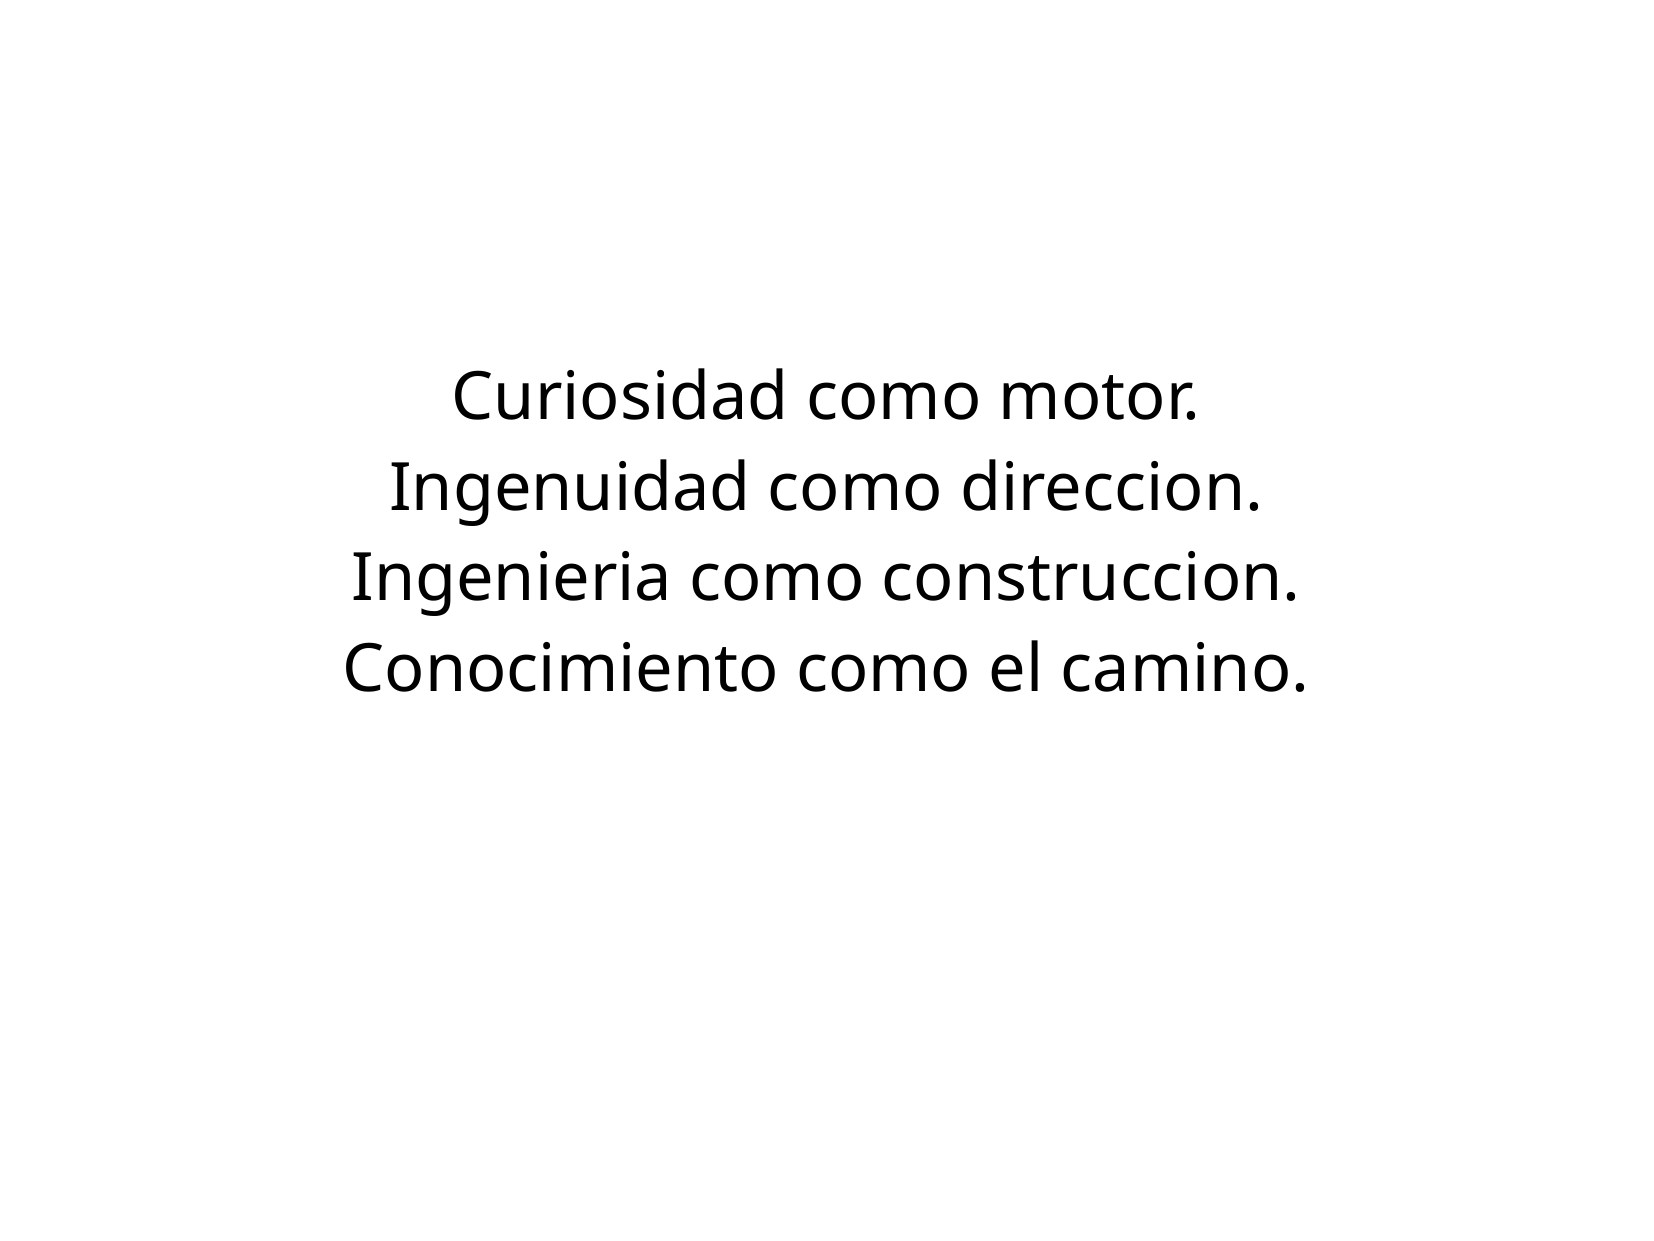

# Curiosidad como motor.
Ingenuidad como direccion.
Ingenieria como construccion.
Conocimiento como el camino.